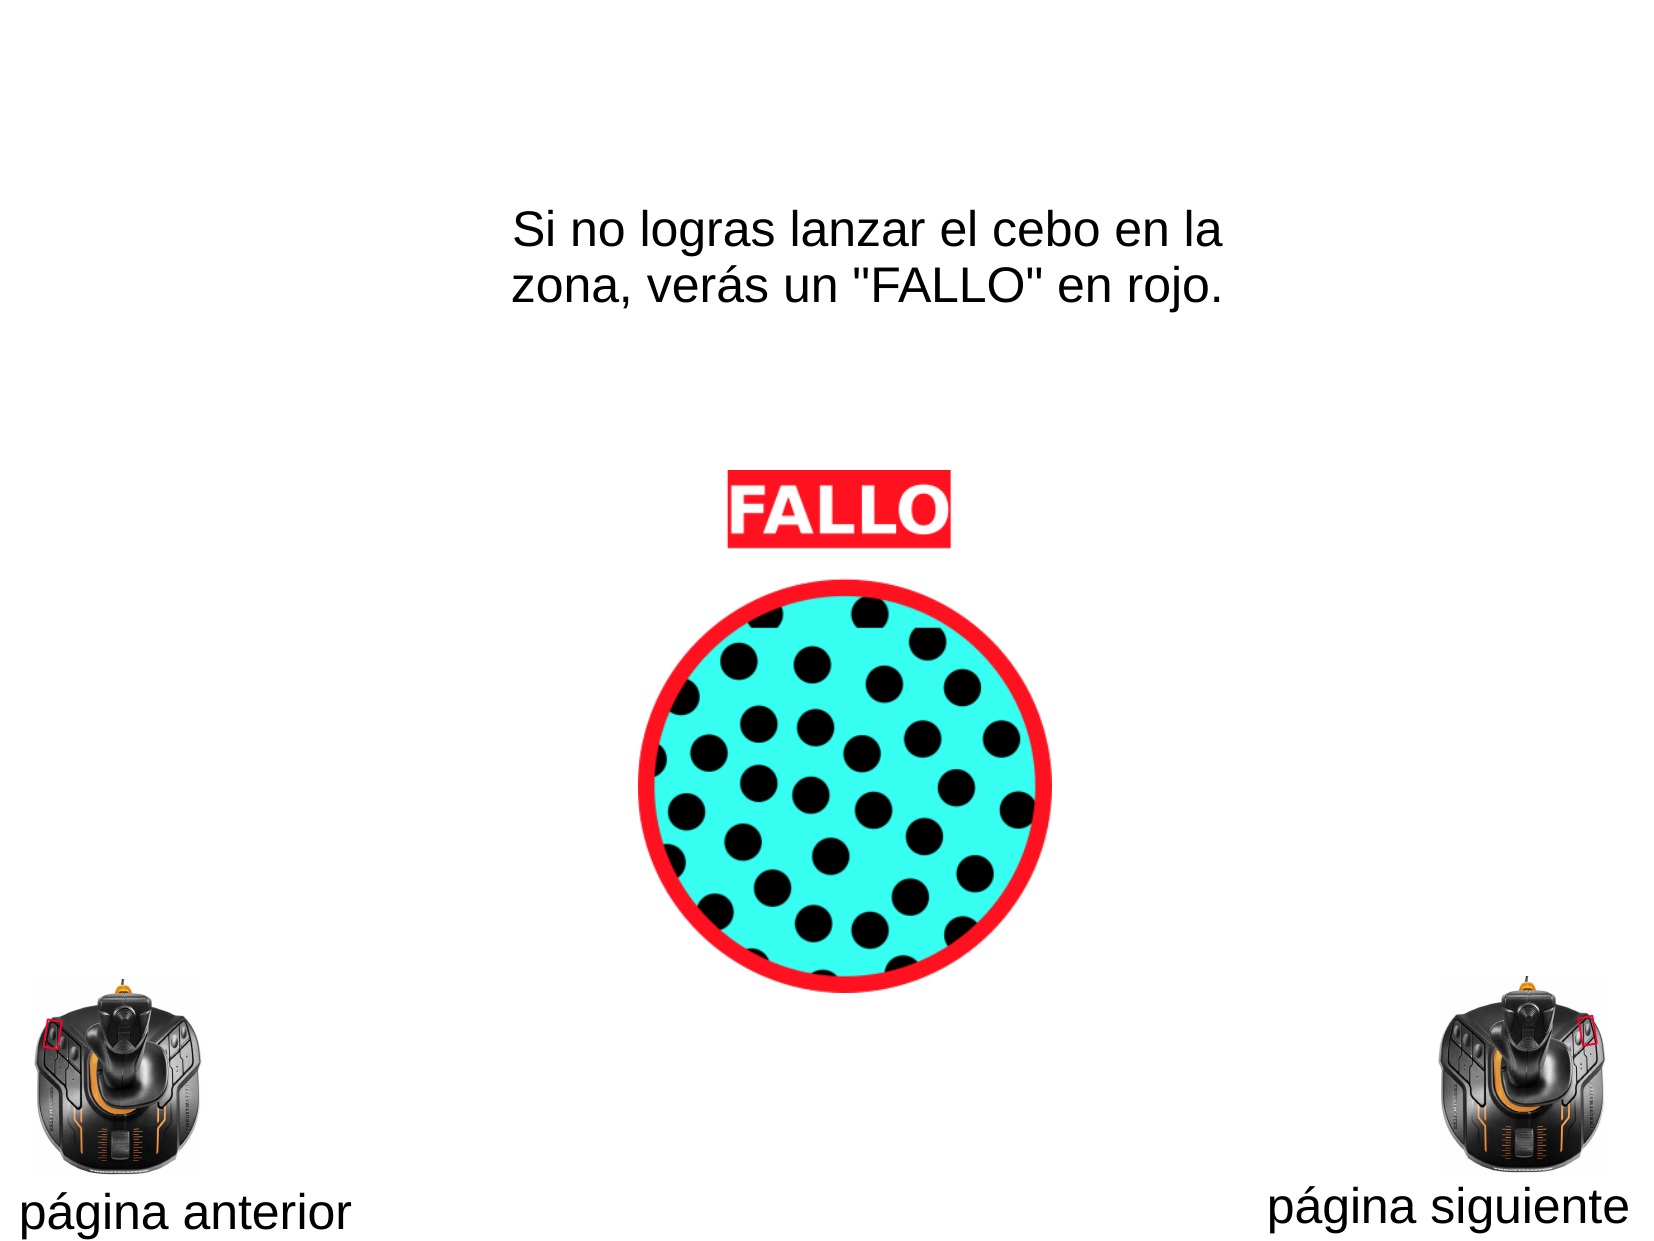

Si no logras lanzar el cebo en la zona, verás un "FALLO" en rojo.
página siguiente
página anterior